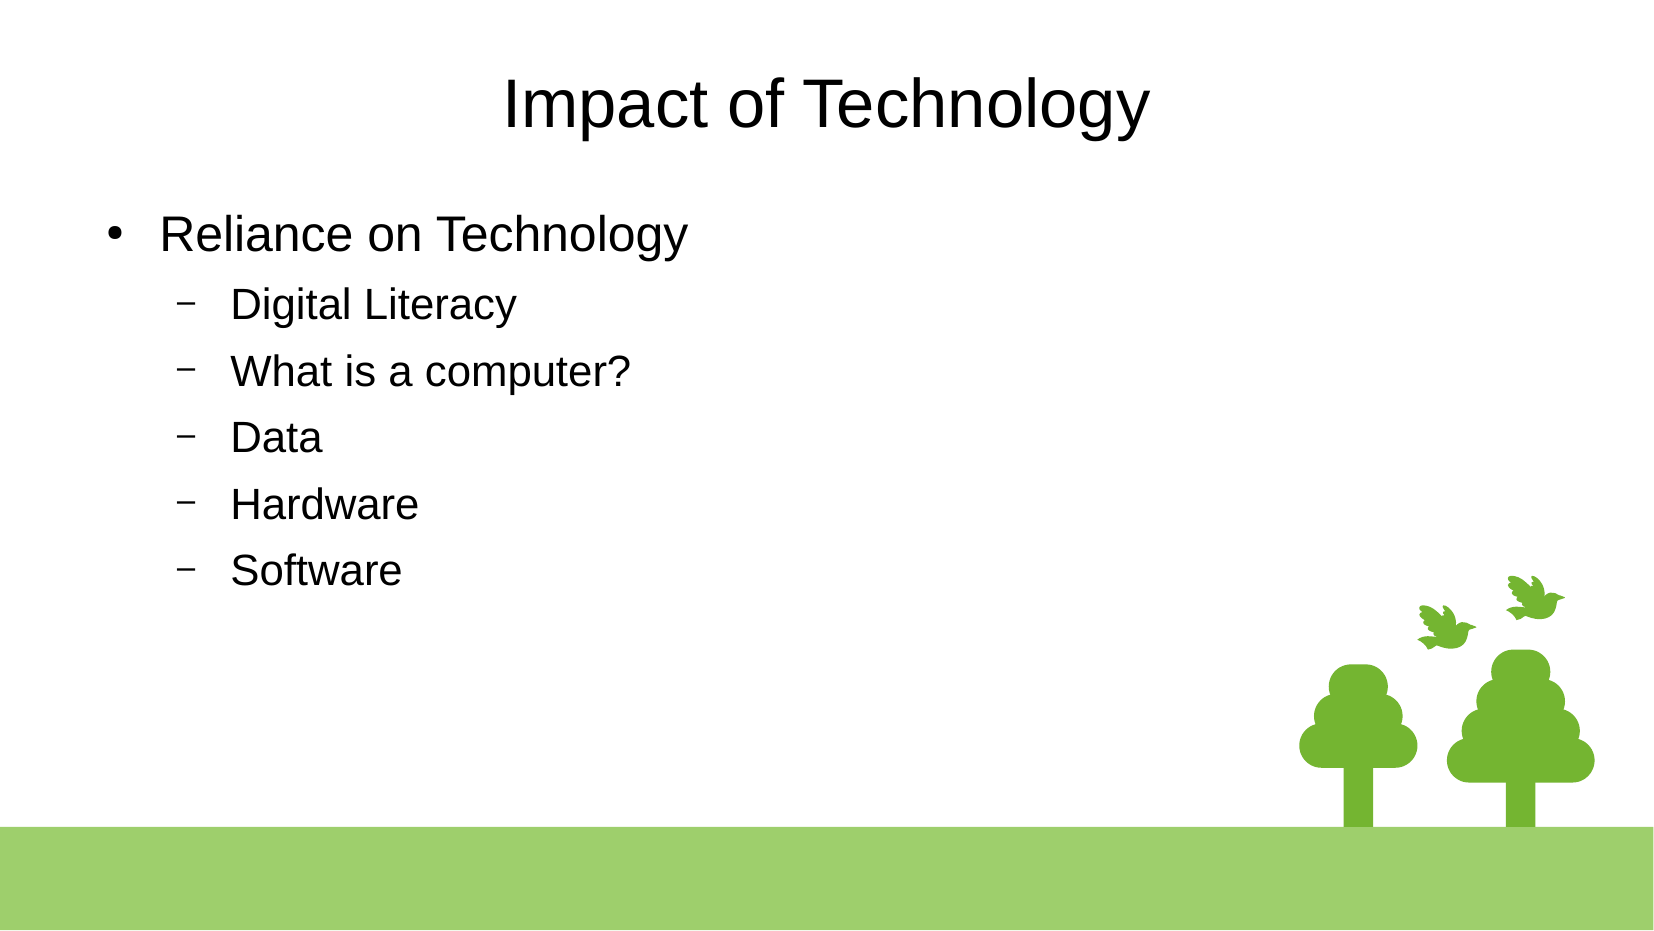

# Impact of Technology
Reliance on Technology
Digital Literacy
What is a computer?
Data
Hardware
Software